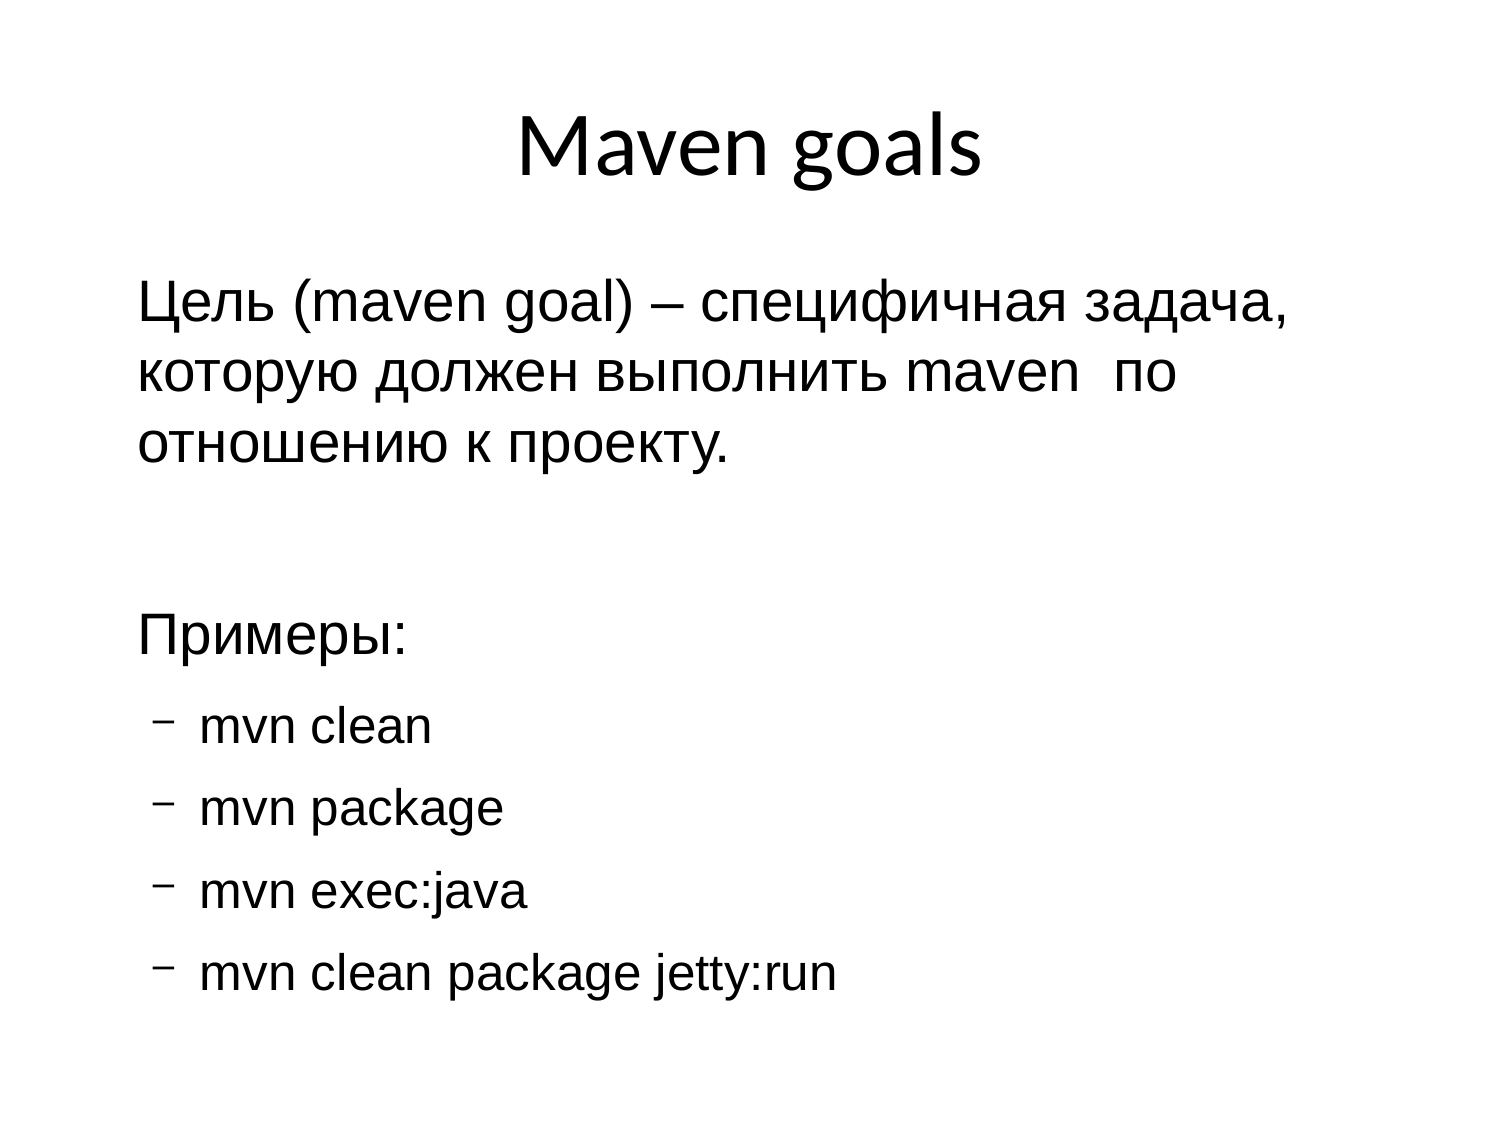

# Maven goals
Цель (maven goal) – специфичная задача, которую должен выполнить maven по отношению к проекту.
Примеры:
mvn clean
mvn package
mvn exec:java
mvn clean package jetty:run